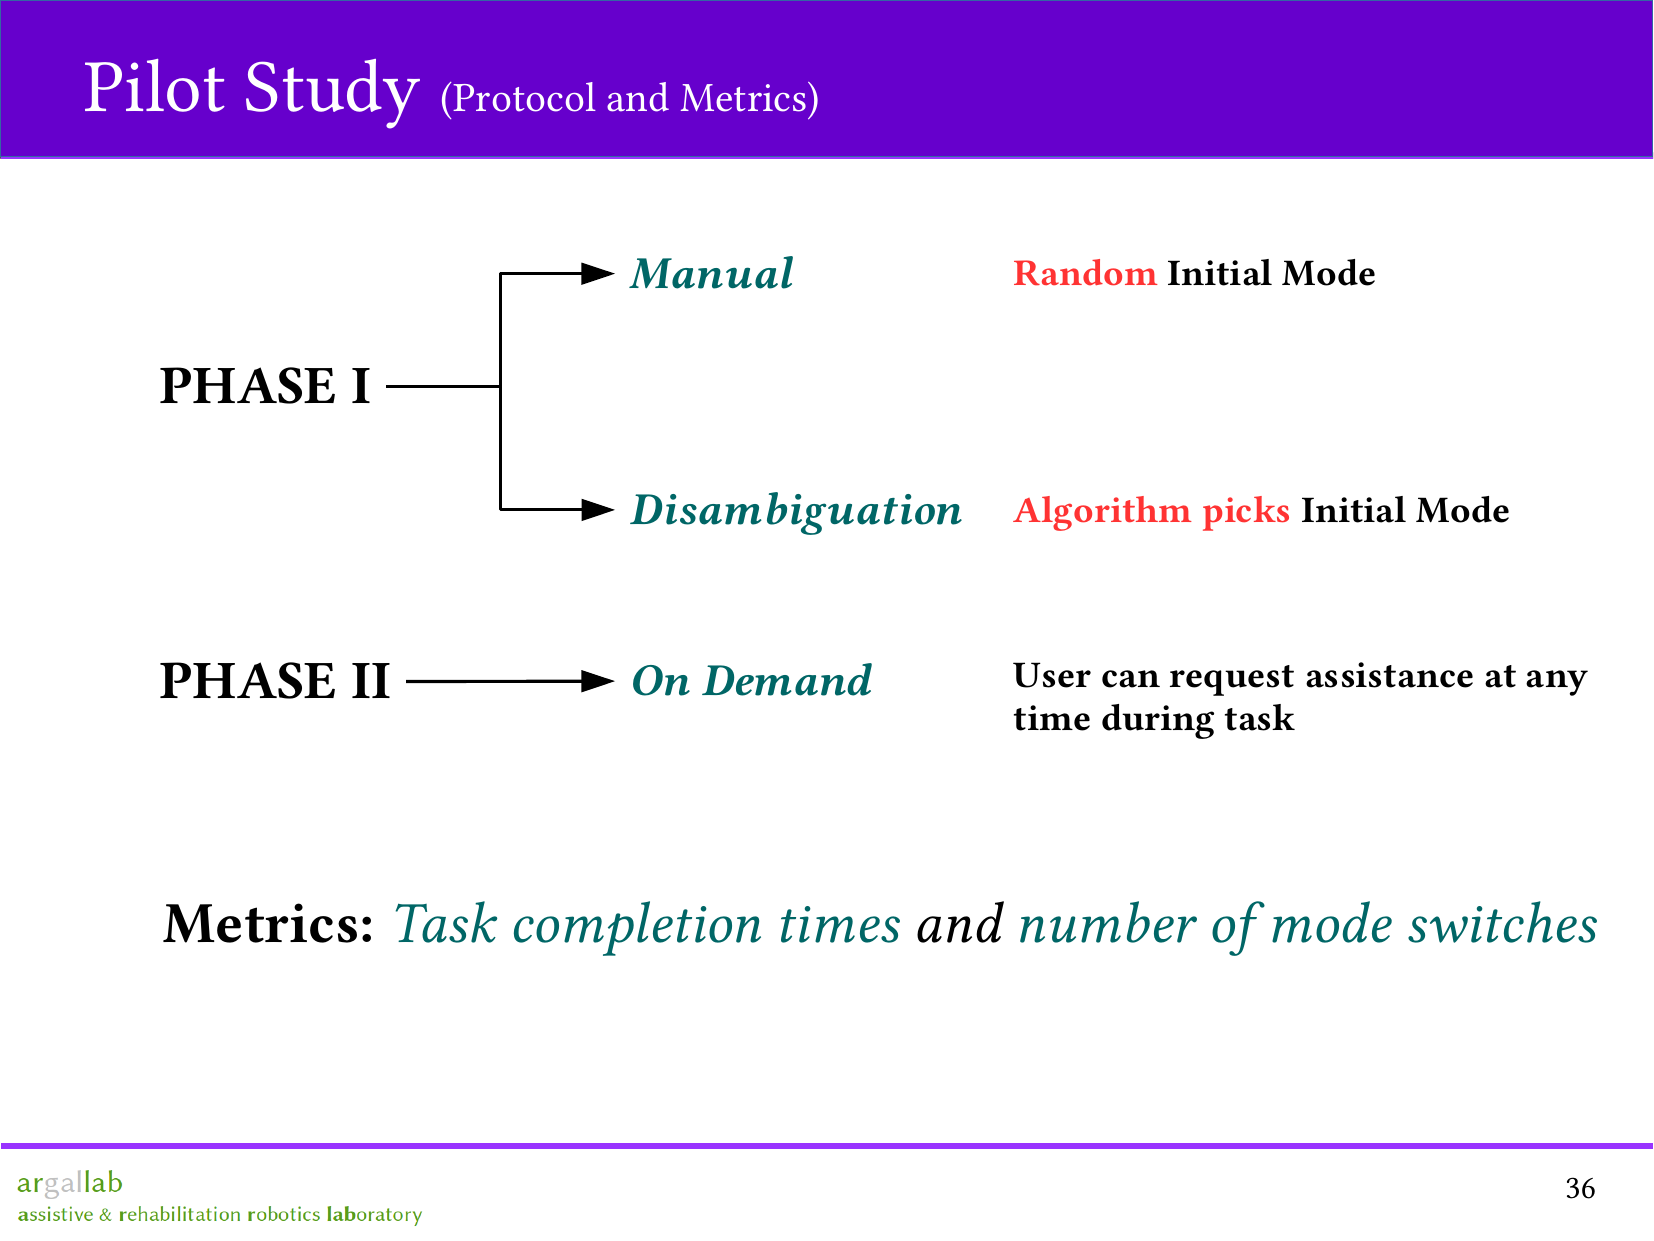

Pilot Study (Protocol and Metrics)
Manual
Random Initial Mode
PHASE I
Disambiguation
Algorithm picks Initial Mode
PHASE II
User can request assistance at any
time during task
On Demand
Metrics: Task completion times and number of mode switches